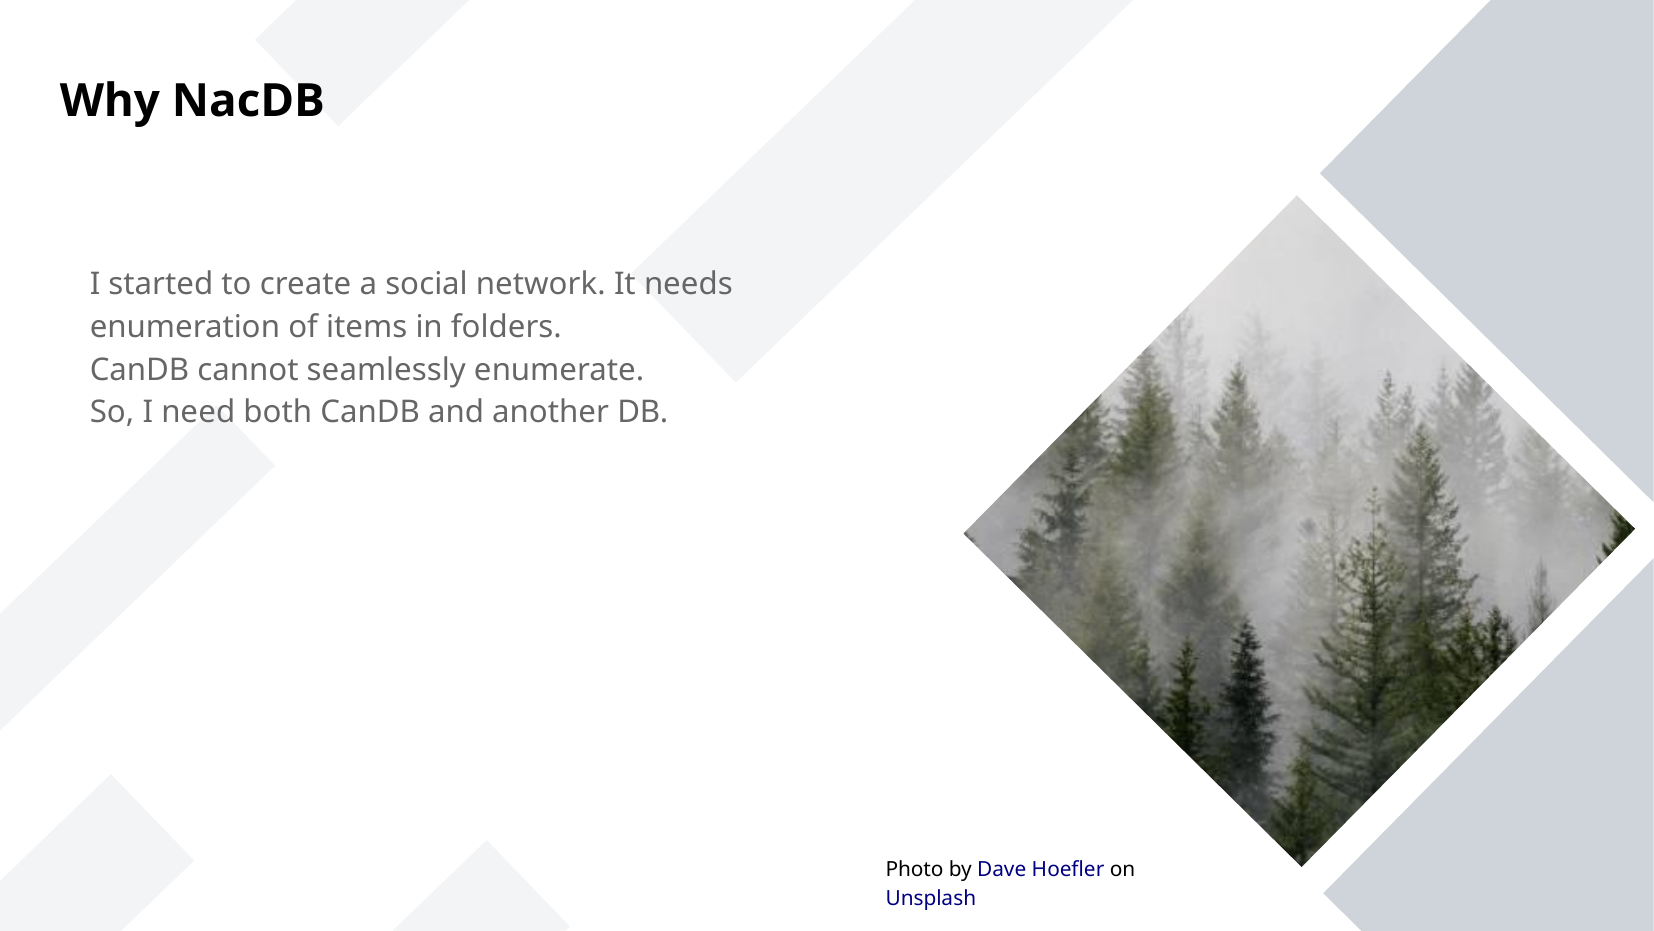

Why NacDB
I started to create a social network. It needs enumeration of items in folders.
CanDB cannot seamlessly enumerate.
So, I need both CanDB and another DB.
Photo by Dave Hoefler on Unsplash